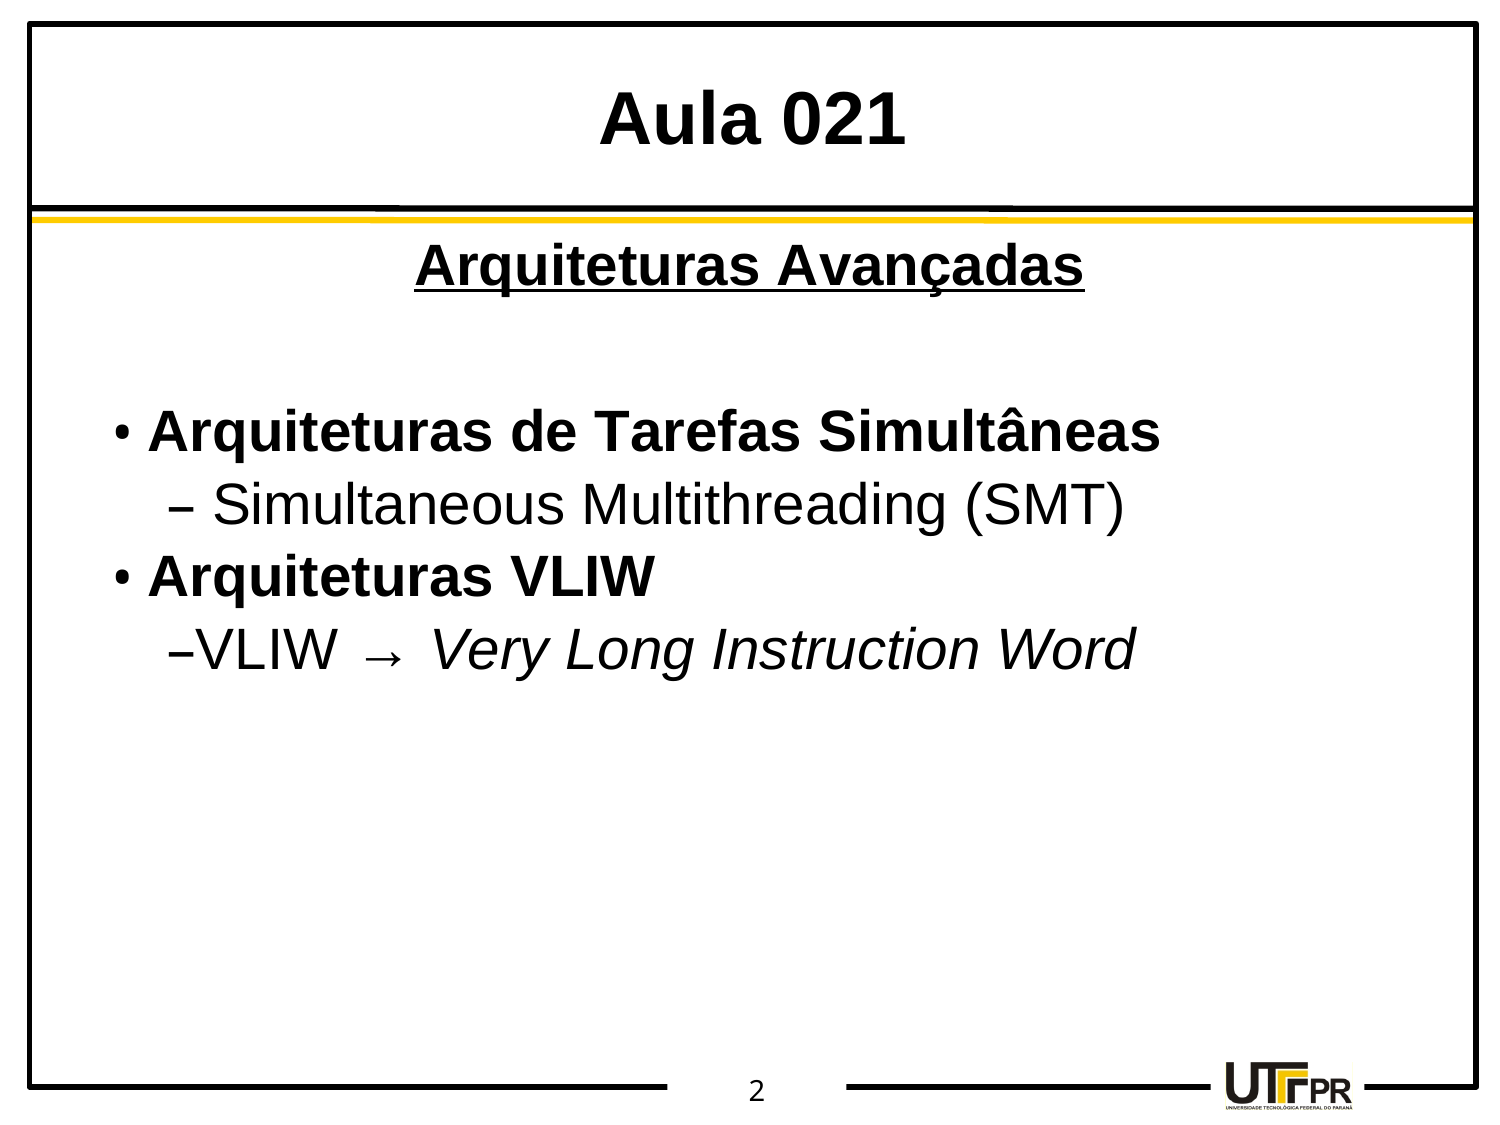

Aula 021
# Arquiteturas Avançadas
Arquiteturas de Tarefas Simultâneas
 Simultaneous Multithreading (SMT)
Arquiteturas VLIW
VLIW → Very Long Instruction Word